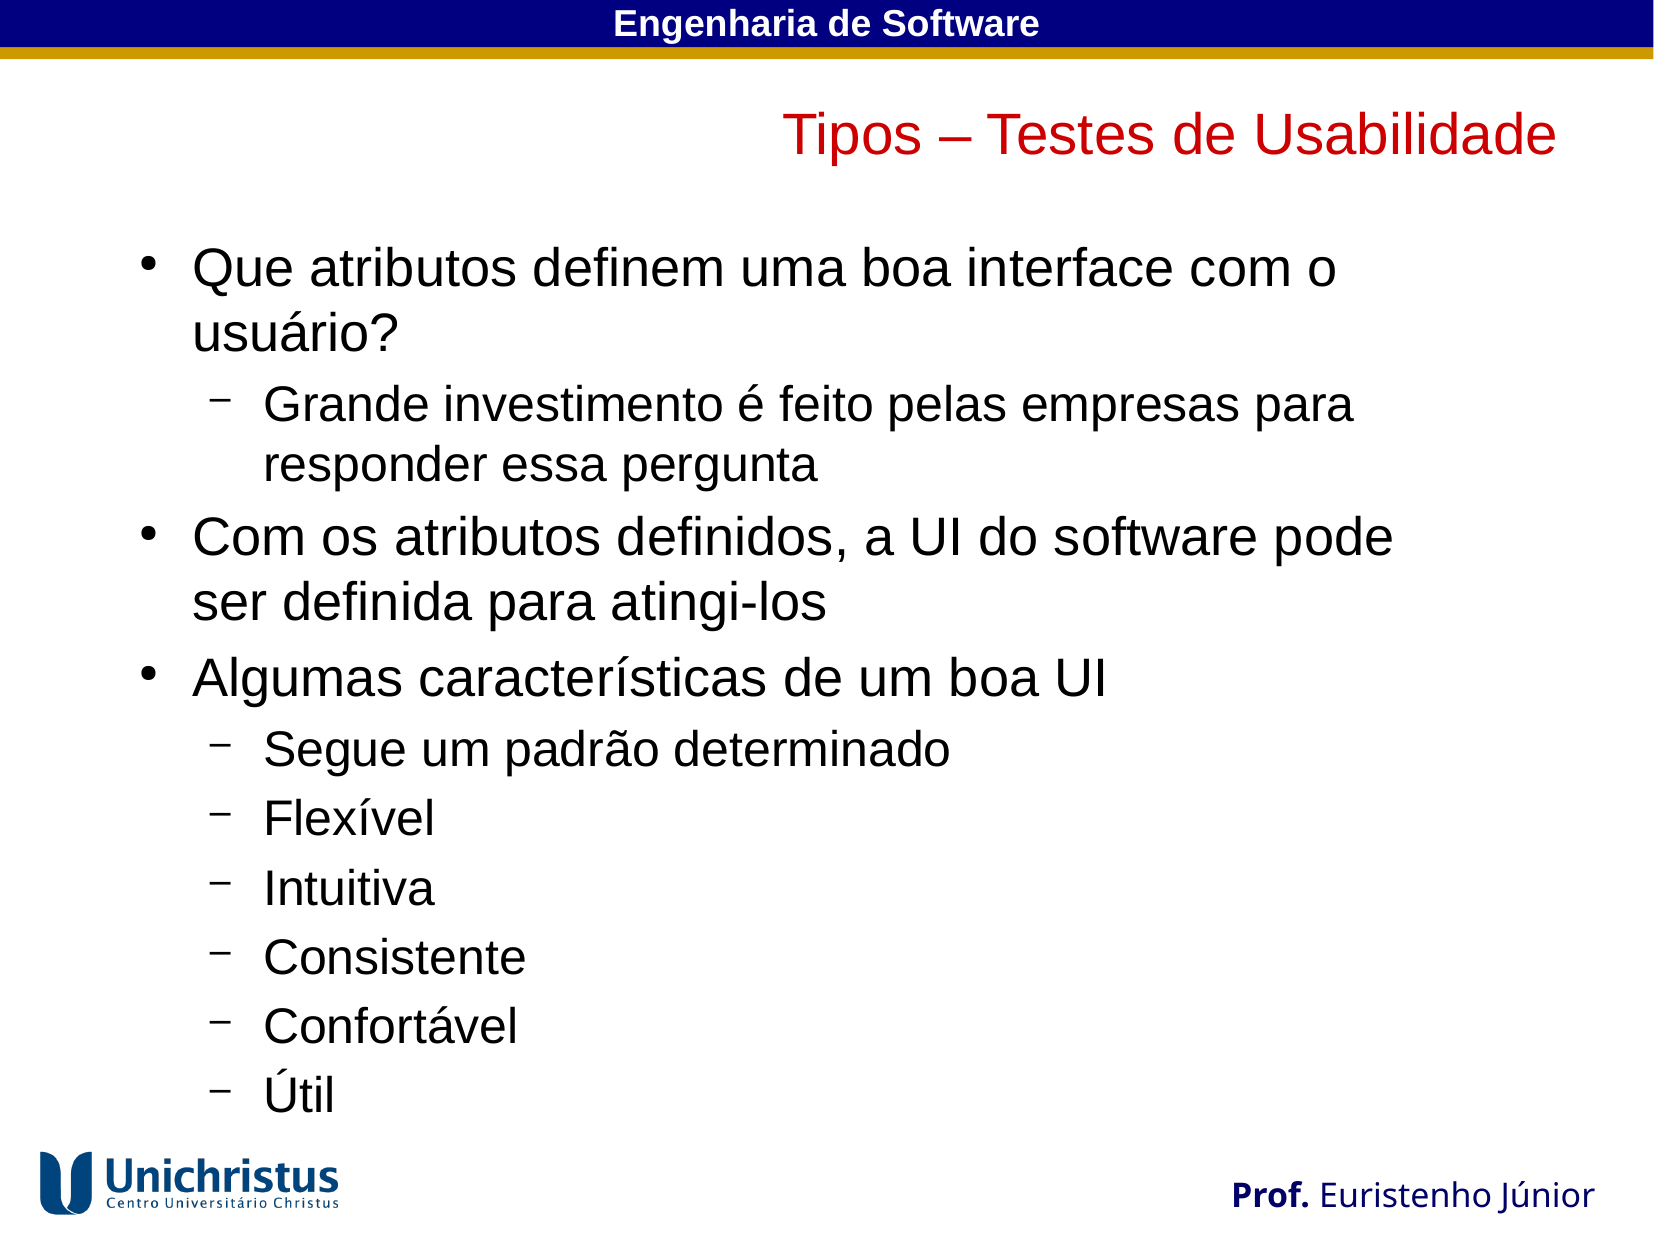

Engenharia de Software
Tipos – Testes de Usabilidade
# Que atributos definem uma boa interface com o usuário?
Grande investimento é feito pelas empresas para responder essa pergunta
Com os atributos definidos, a UI do software pode ser definida para atingi-los
Algumas características de um boa UI
Segue um padrão determinado
Flexível
Intuitiva
Consistente
Confortável
Útil
Prof. Euristenho Júnior